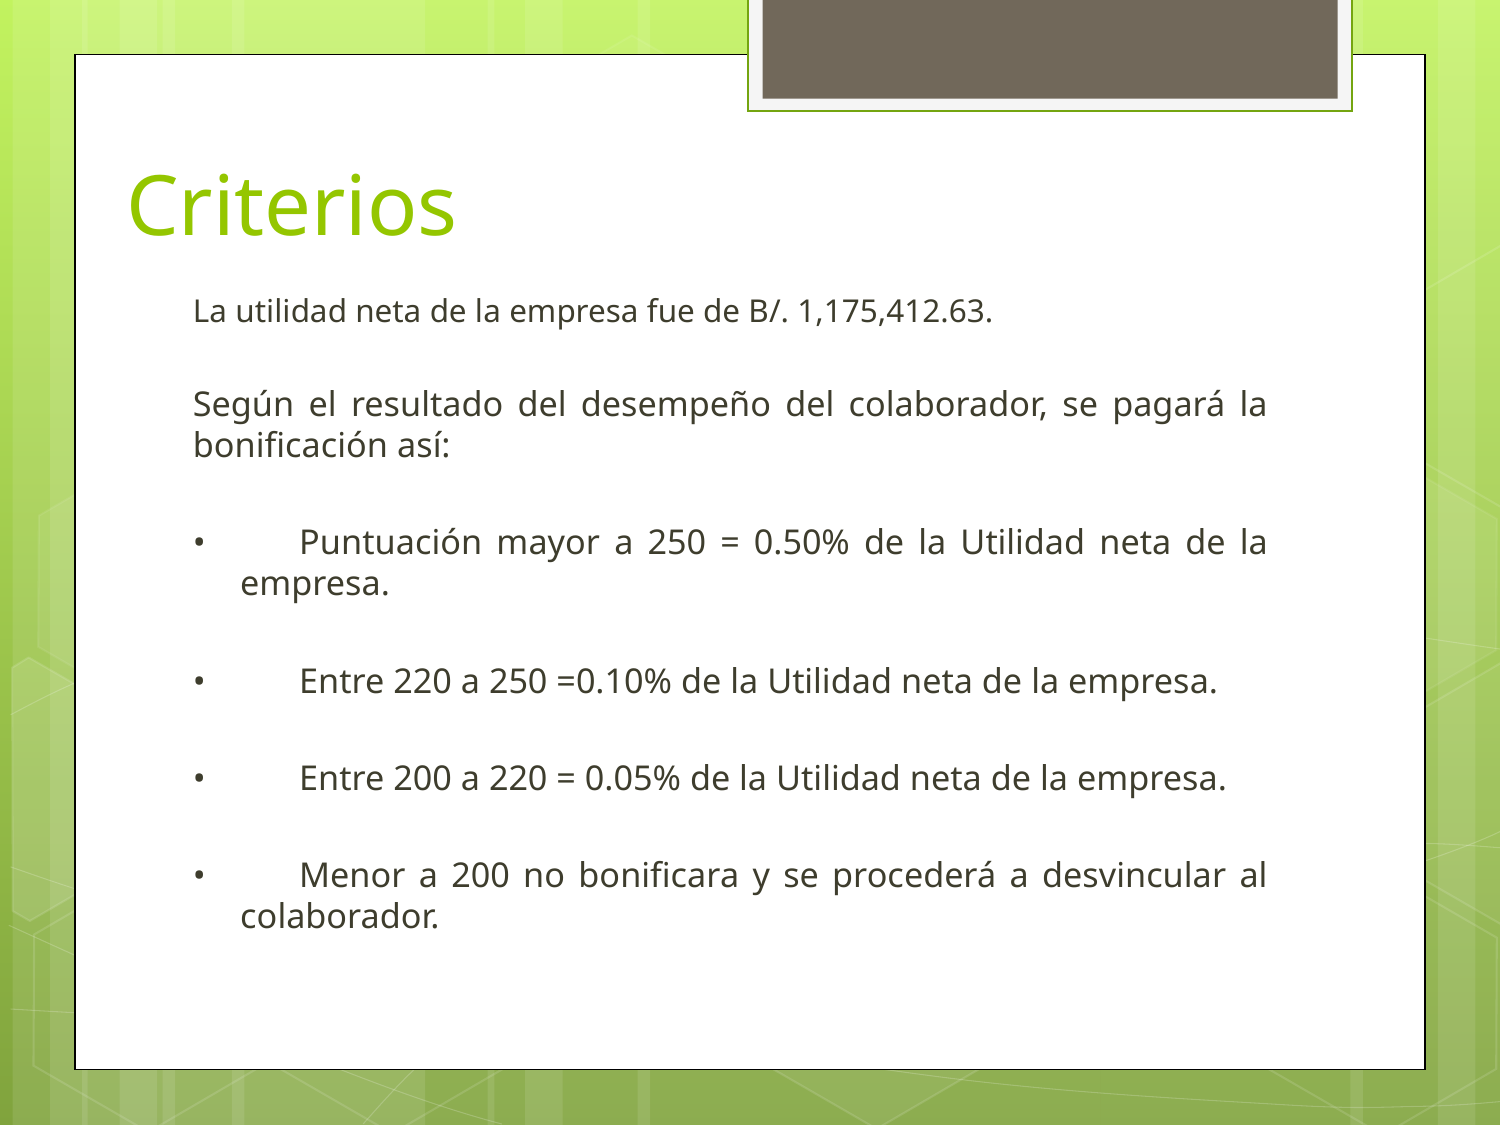

# Criterios
La utilidad neta de la empresa fue de B/. 1,175,412.63.
Según el resultado del desempeño del colaborador, se pagará la bonificación así:
•	Puntuación mayor a 250 = 0.50% de la Utilidad neta de la empresa.
•	Entre 220 a 250 =0.10% de la Utilidad neta de la empresa.
•	Entre 200 a 220 = 0.05% de la Utilidad neta de la empresa.
•	Menor a 200 no bonificara y se procederá a desvincular al colaborador.